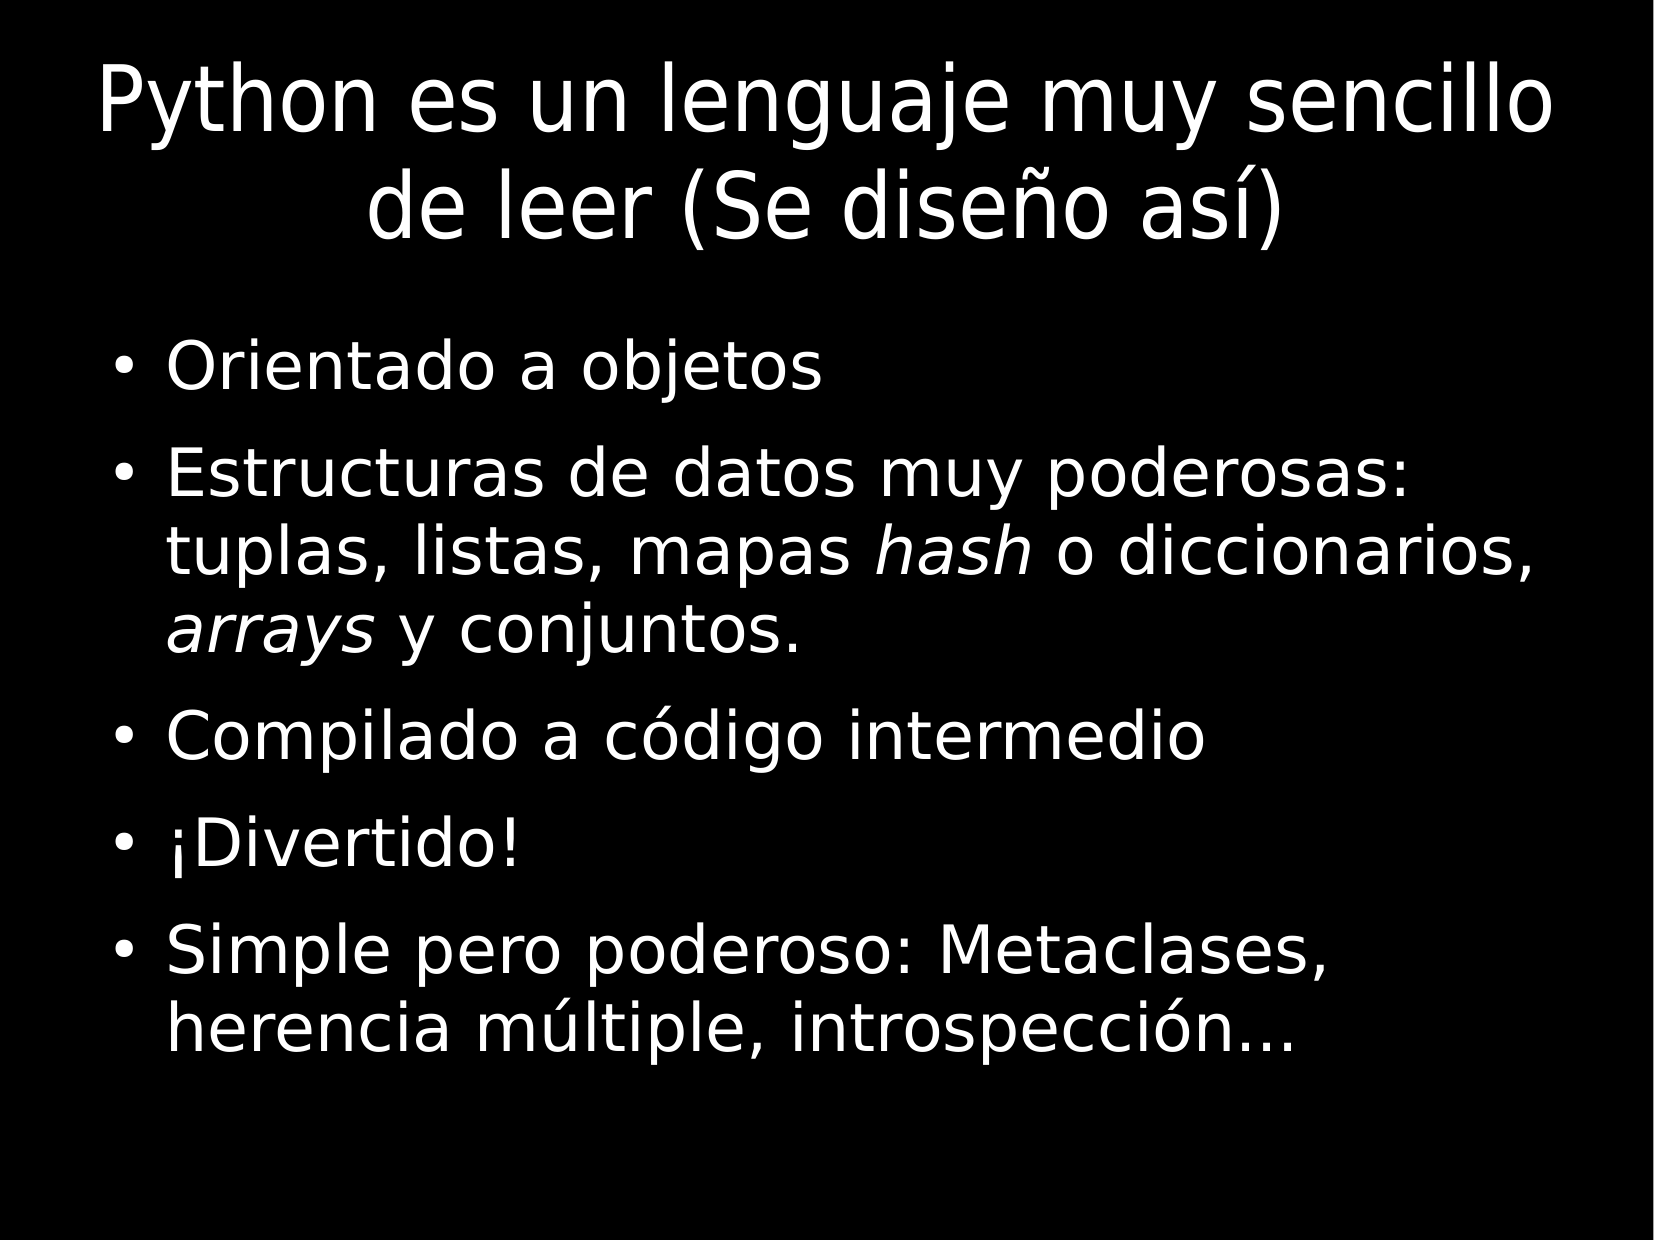

# Python es un lenguaje muy sencillo de leer (Se diseño así)
Orientado a objetos
Estructuras de datos muy poderosas: tuplas, listas, mapas hash o diccionarios, arrays y conjuntos.
Compilado a código intermedio
¡Divertido!
Simple pero poderoso: Metaclases, herencia múltiple, introspección...